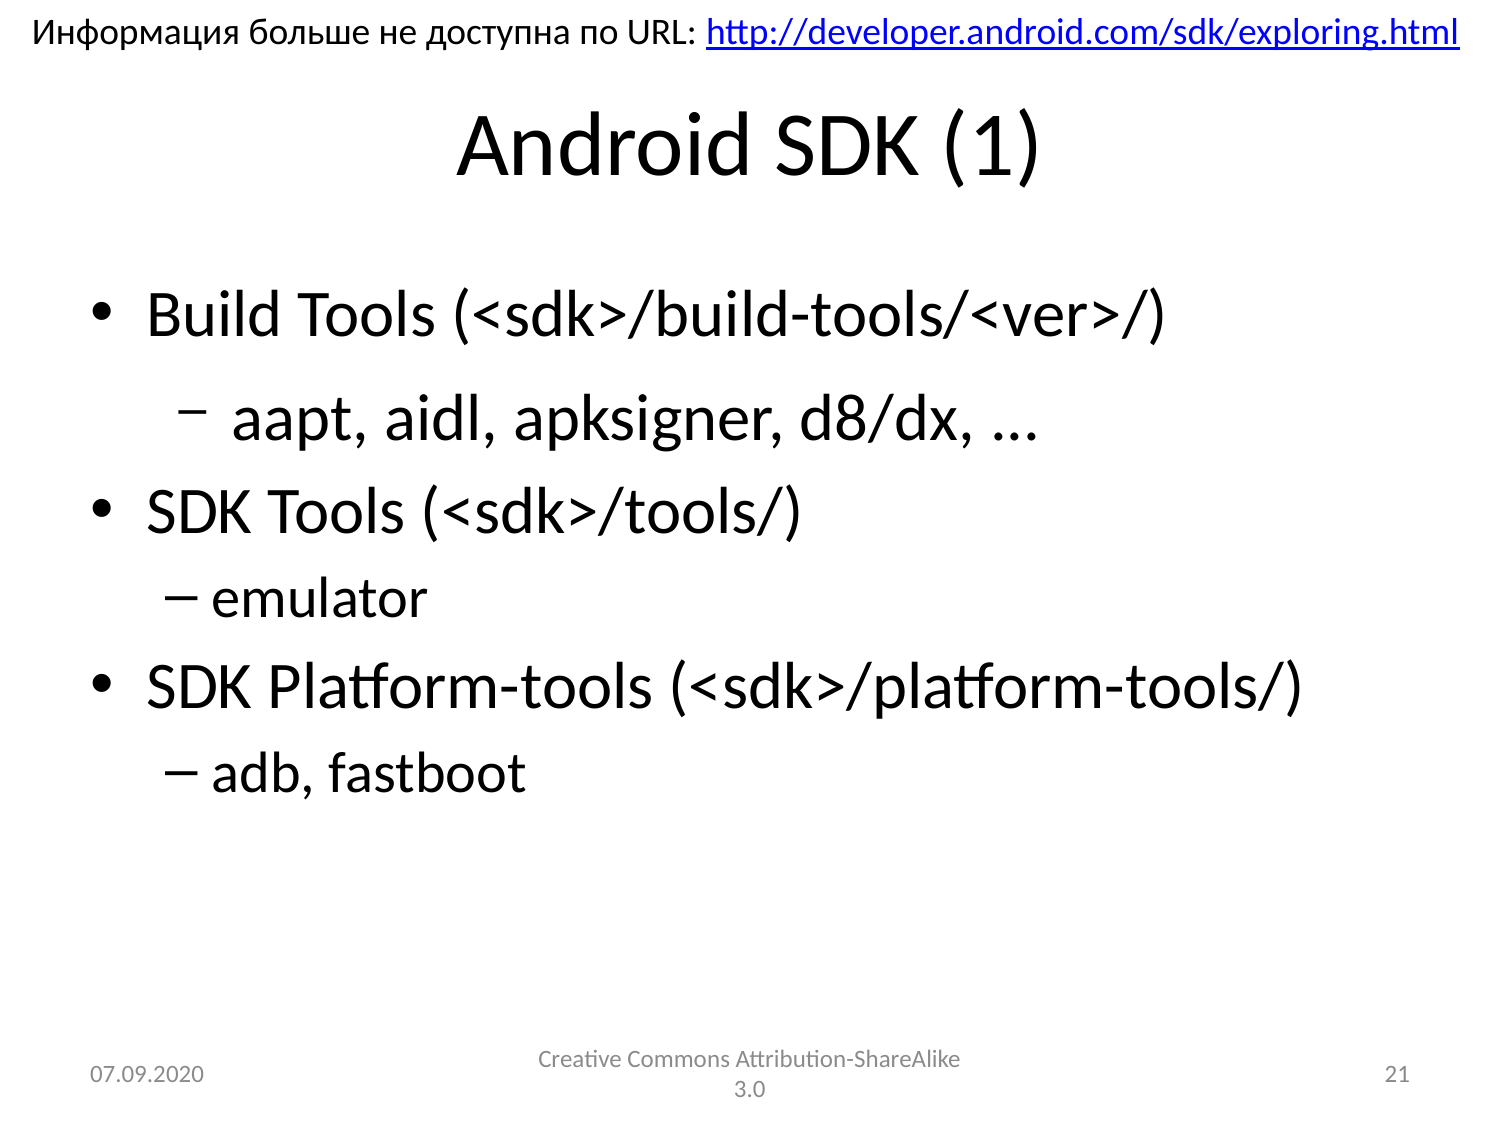

Информация больше не доступна по URL: http://developer.android.com/sdk/exploring.html
# Android SDK (1)
Build Tools (<sdk>/build-tools/<ver>/)
aapt, aidl, apksigner, d8/dx, ...
SDK Tools (<sdk>/tools/)
emulator
SDK Platform-tools (<sdk>/platform-tools/)
adb, fastboot
07.09.2020
Creative Commons Attribution-ShareAlike 3.0